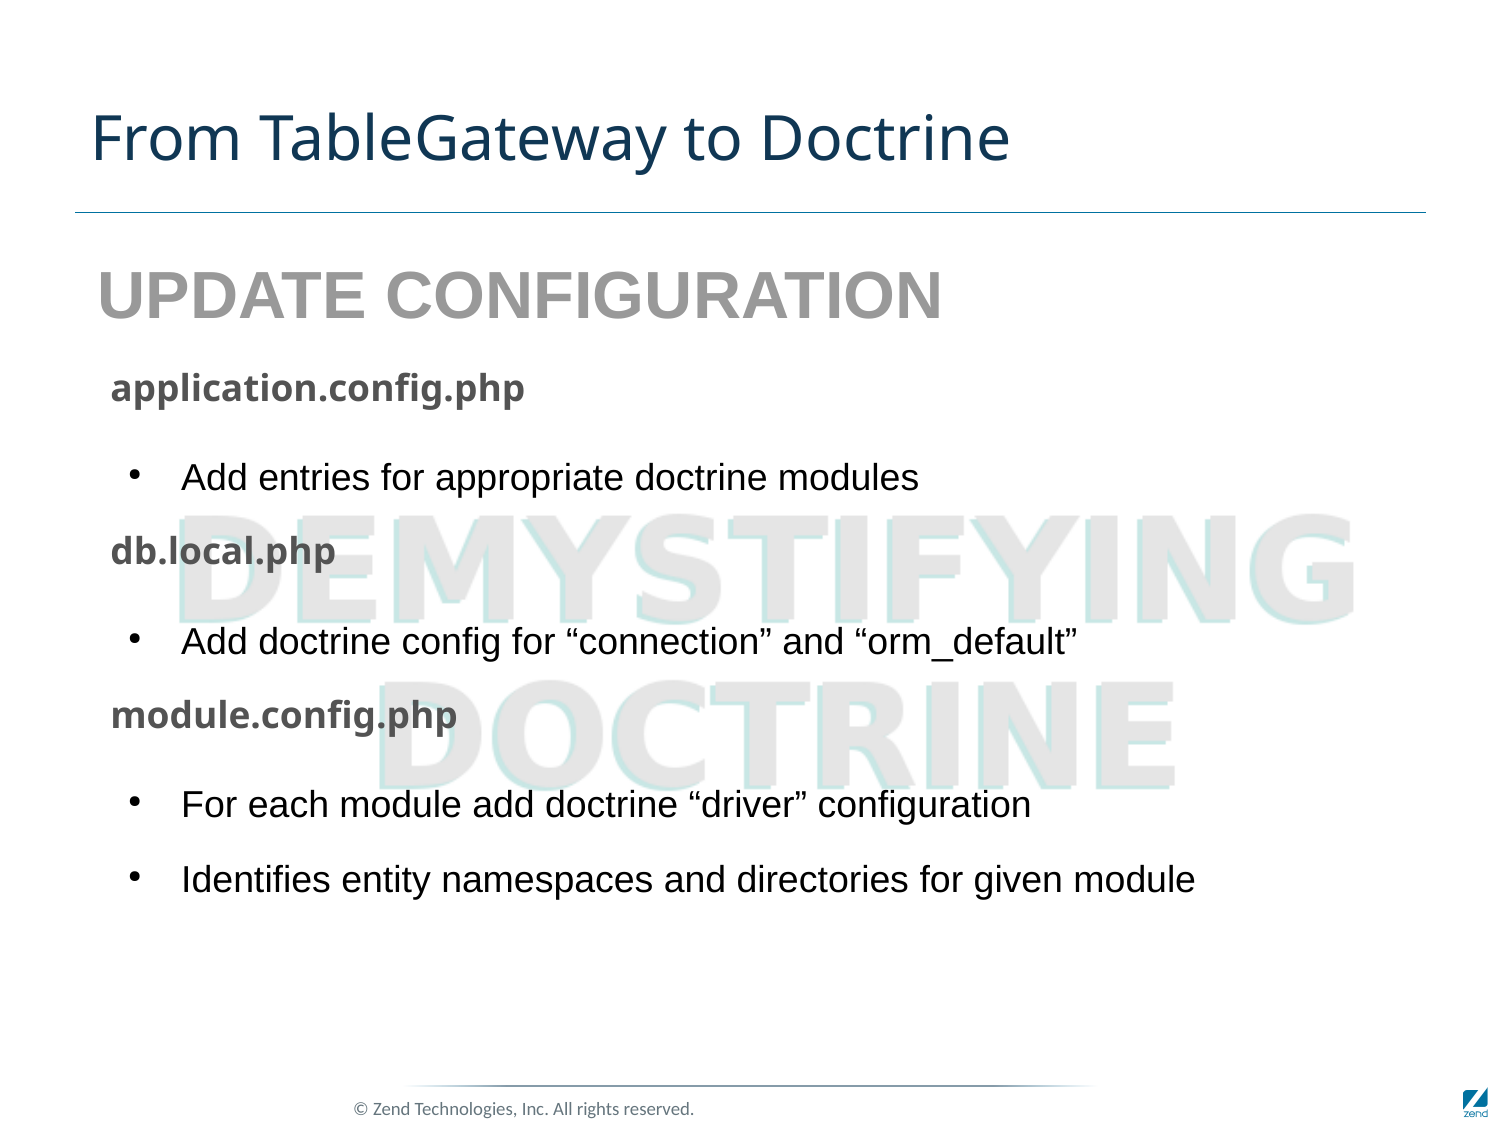

# From TableGateway to Doctrine
update configuration
application.config.php
Add entries for appropriate doctrine modules
db.local.php
Add doctrine config for “connection” and “orm_default”
module.config.php
For each module add doctrine “driver” configuration
Identifies entity namespaces and directories for given module